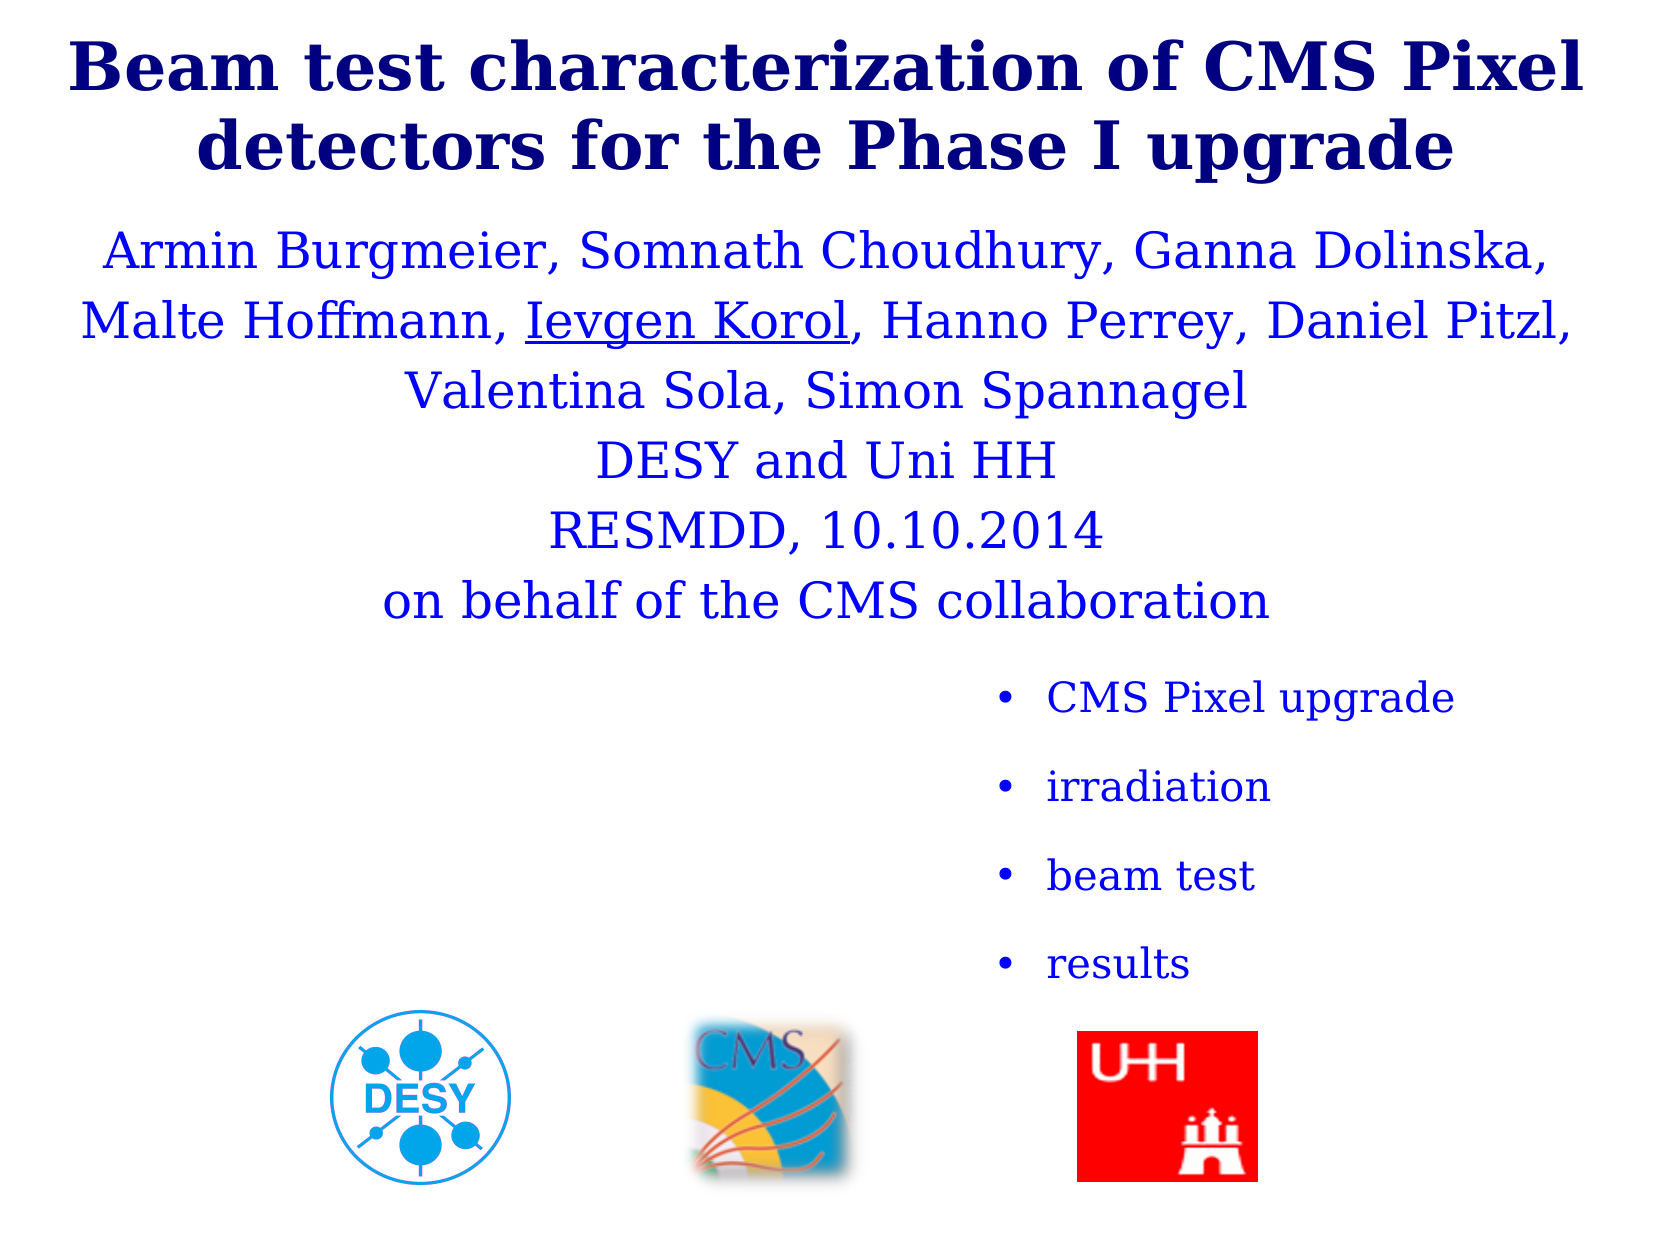

# Beam test characterization of CMS Pixel detectors for the Phase I upgrade
Armin Burgmeier, Somnath Choudhury, Ganna Dolinska,
Malte Hoffmann, Ievgen Korol, Hanno Perrey, Daniel Pitzl,
Valentina Sola, Simon Spannagel
DESY and Uni HH
RESMDD, 10.10.2014
on behalf of the CMS collaboration
CMS Pixel upgrade
irradiation
beam test
results